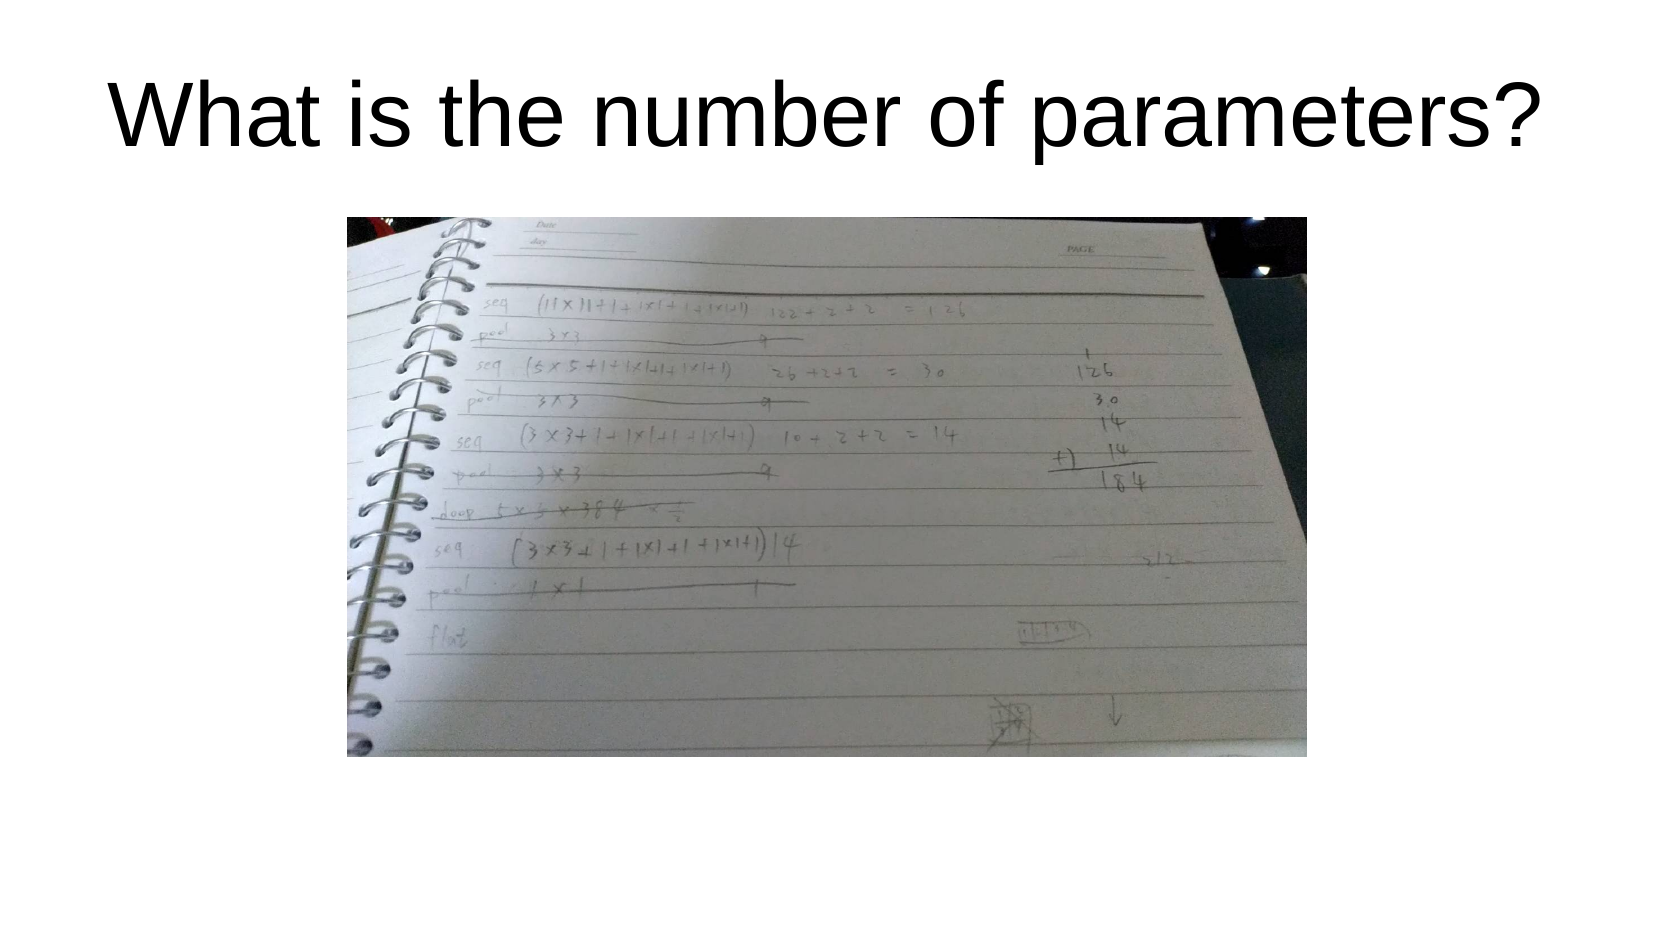

# What is the number of parameters?